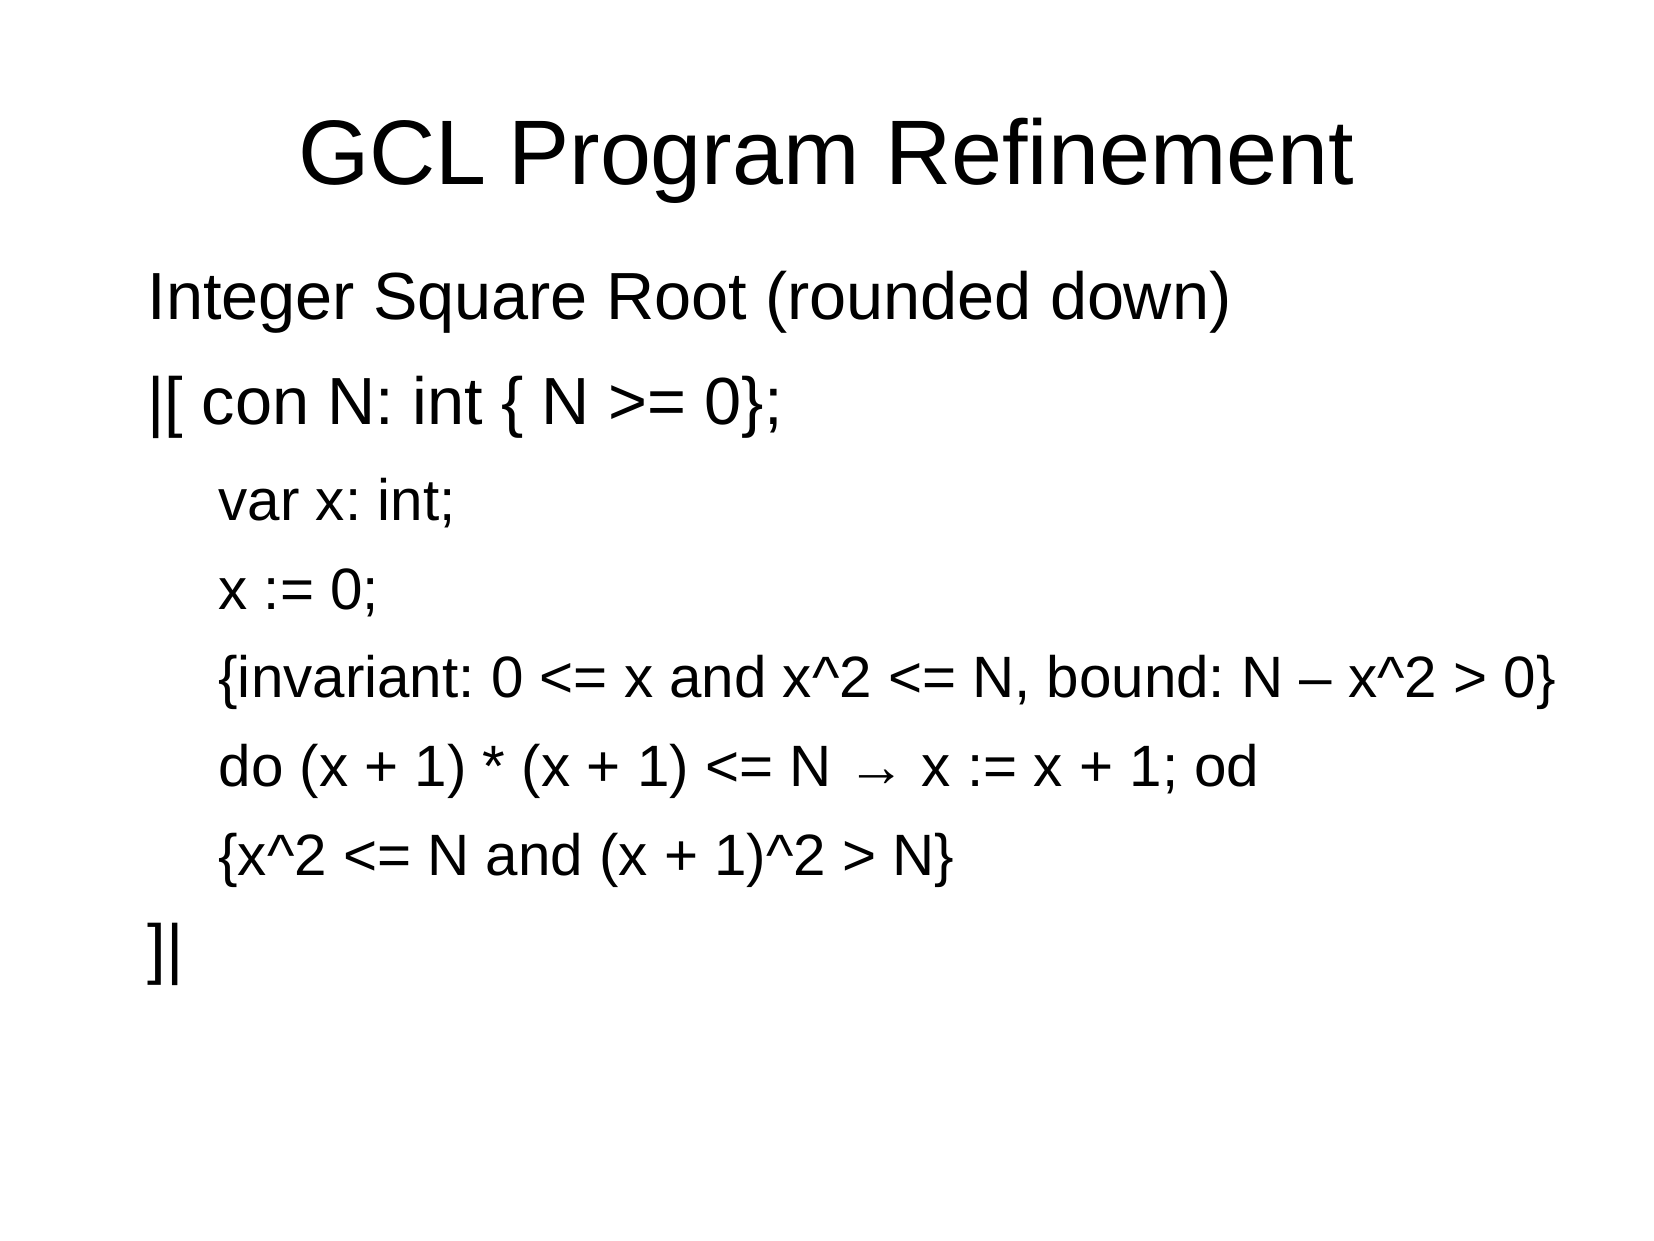

# GCL Program Refinement
Integer Square Root (rounded down)
|[ con N: int { N >= 0};
var x: int;
x := 0;
{invariant: 0 <= x and x^2 <= N, bound: N – x^2 > 0}
do (x + 1) * (x + 1) <= N → x := x + 1; od
{x^2 <= N and (x + 1)^2 > N}
]|